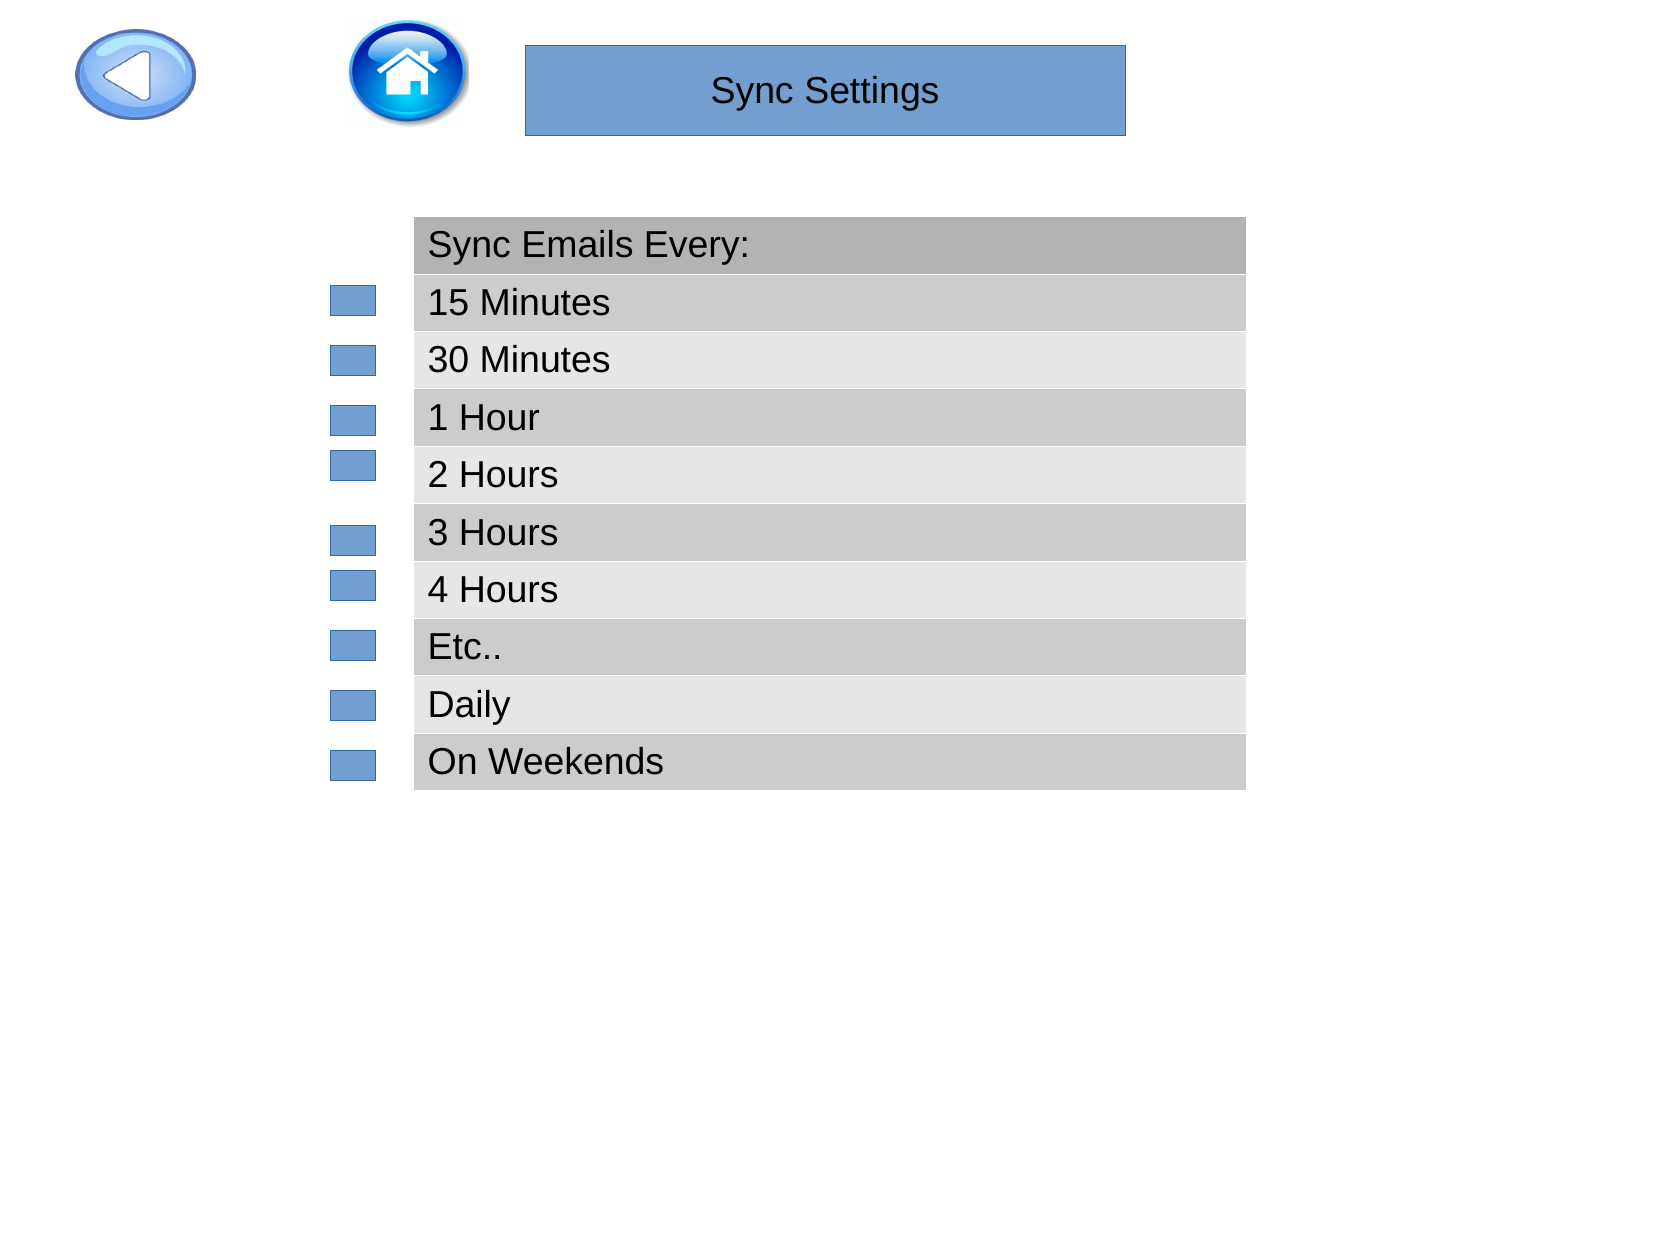

Sync Settings
| Sync Emails Every: |
| --- |
| 15 Minutes |
| 30 Minutes |
| 1 Hour |
| 2 Hours |
| 3 Hours |
| 4 Hours |
| Etc.. |
| Daily |
| On Weekends |